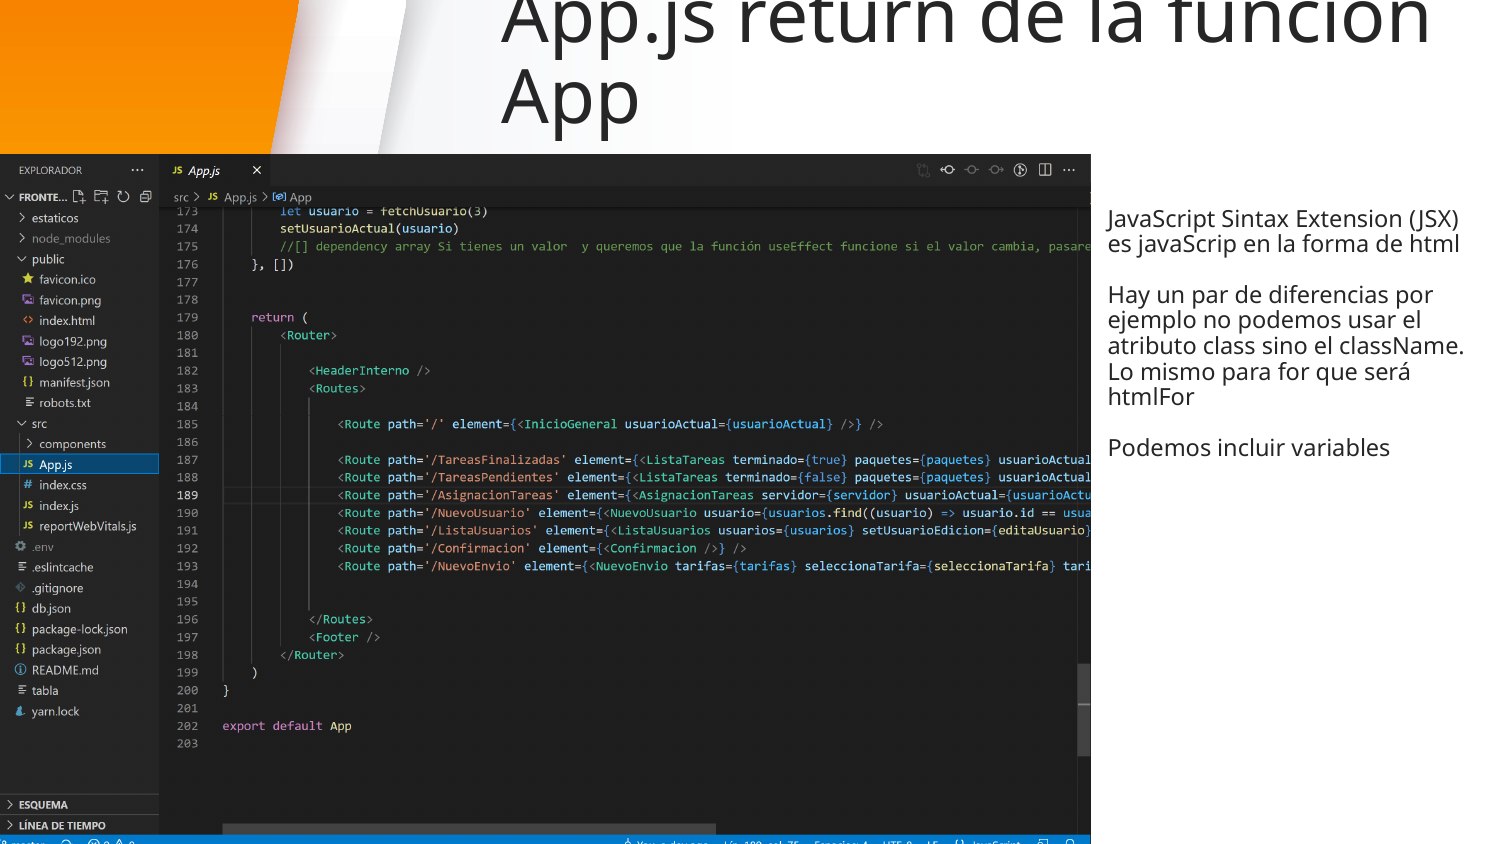

App.js return de la función App
JavaScript Sintax Extension (JSX) es javaScrip en la forma de html
Hay un par de diferencias por ejemplo no podemos usar el atributo class sino el className.
Lo mismo para for que será htmlFor
Podemos incluir variables